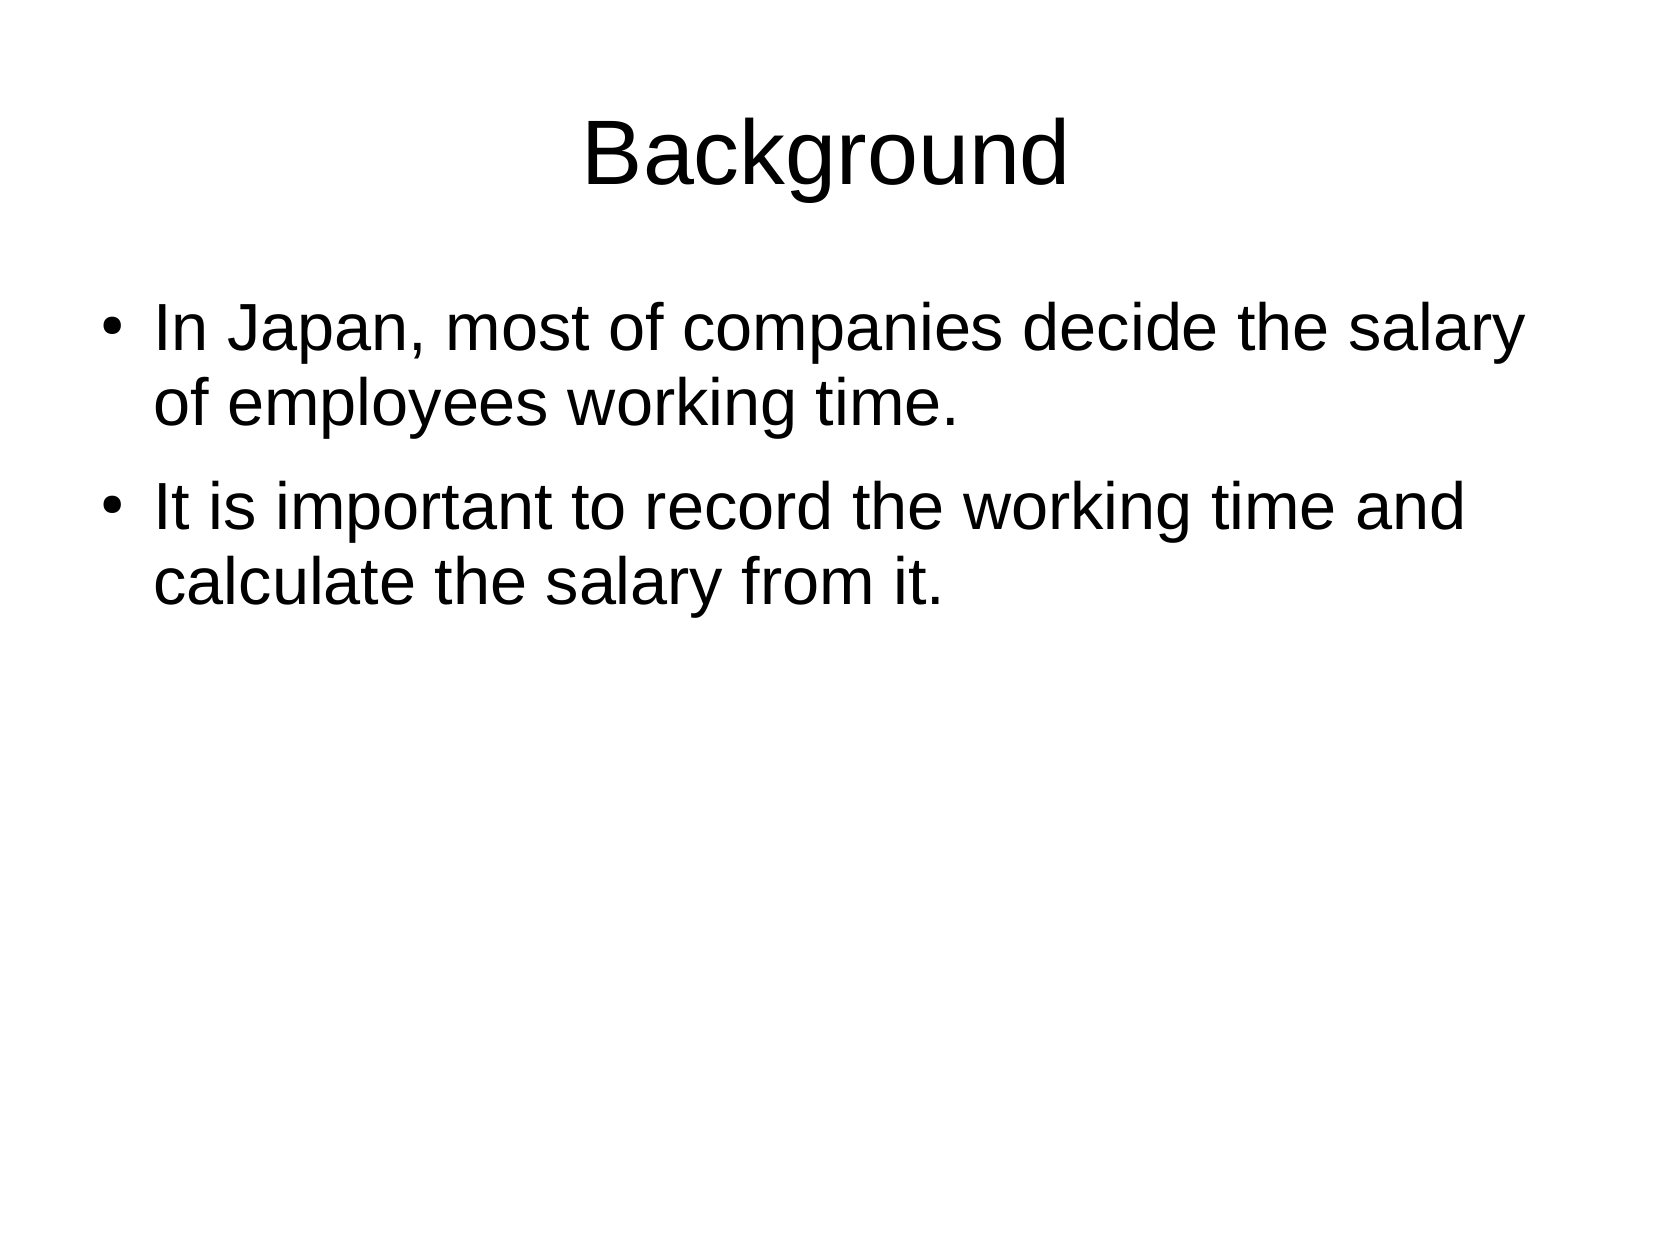

# Background
In Japan, most of companies decide the salary of employees working time.
It is important to record the working time and calculate the salary from it.